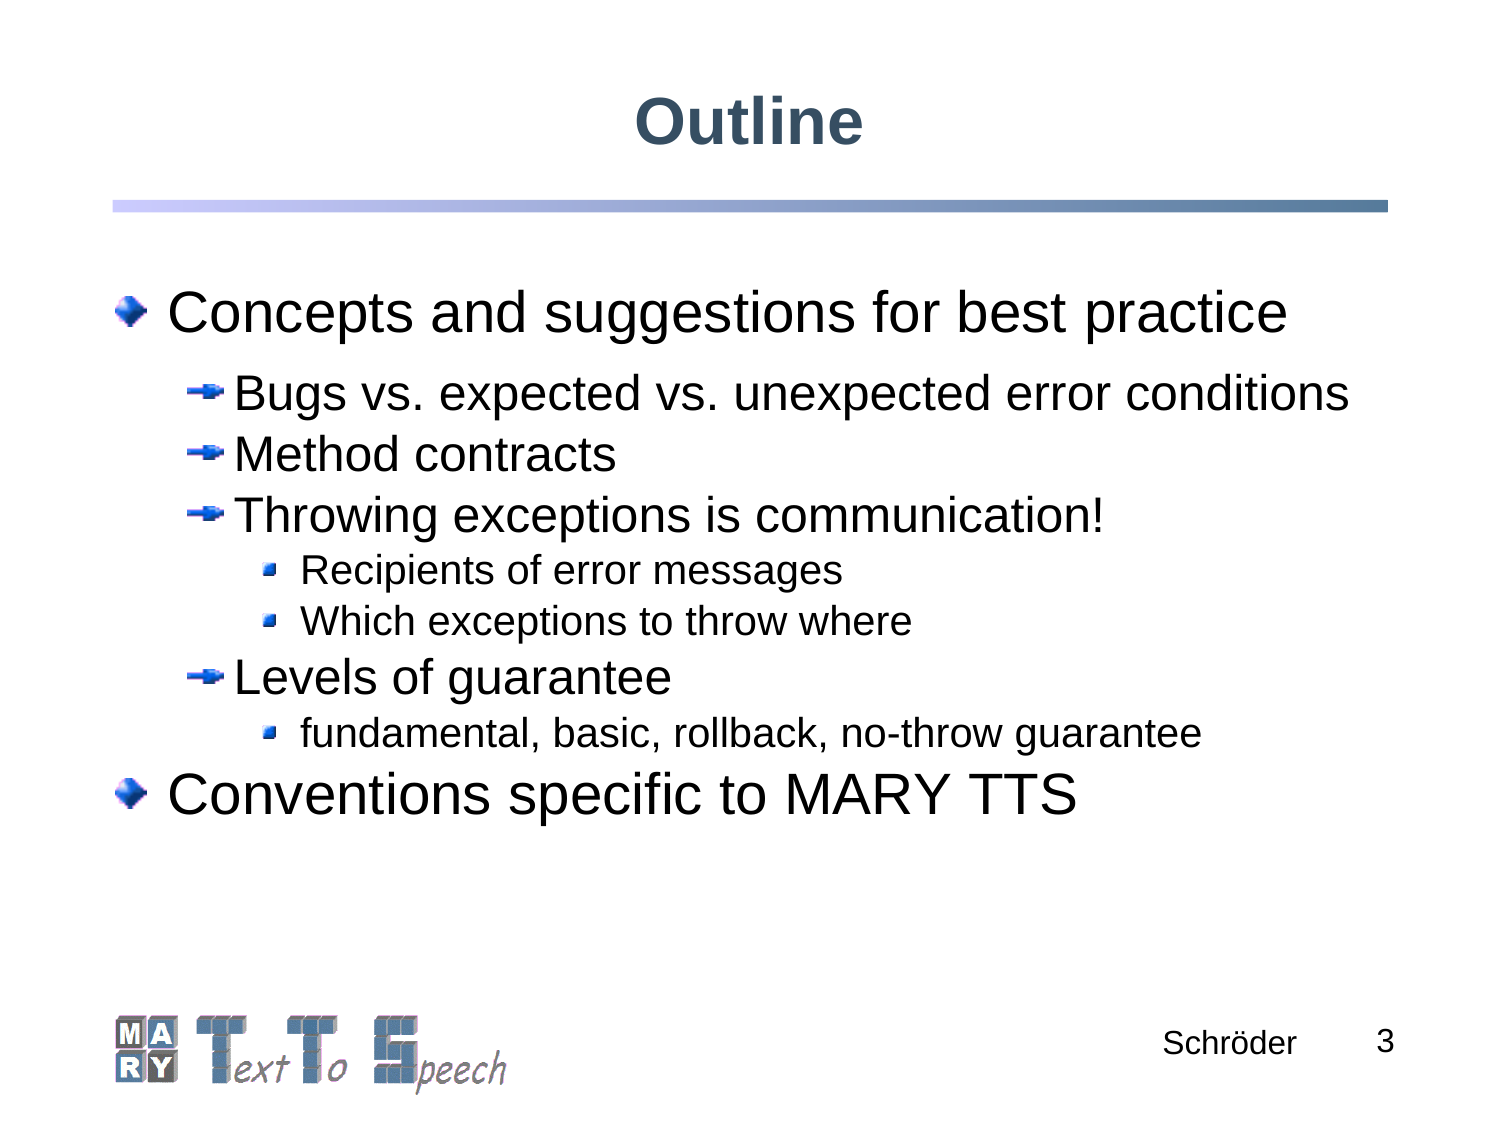

# Outline
Concepts and suggestions for best practice
Bugs vs. expected vs. unexpected error conditions
Method contracts
Throwing exceptions is communication!
Recipients of error messages
Which exceptions to throw where
Levels of guarantee
fundamental, basic, rollback, no-throw guarantee
Conventions specific to MARY TTS